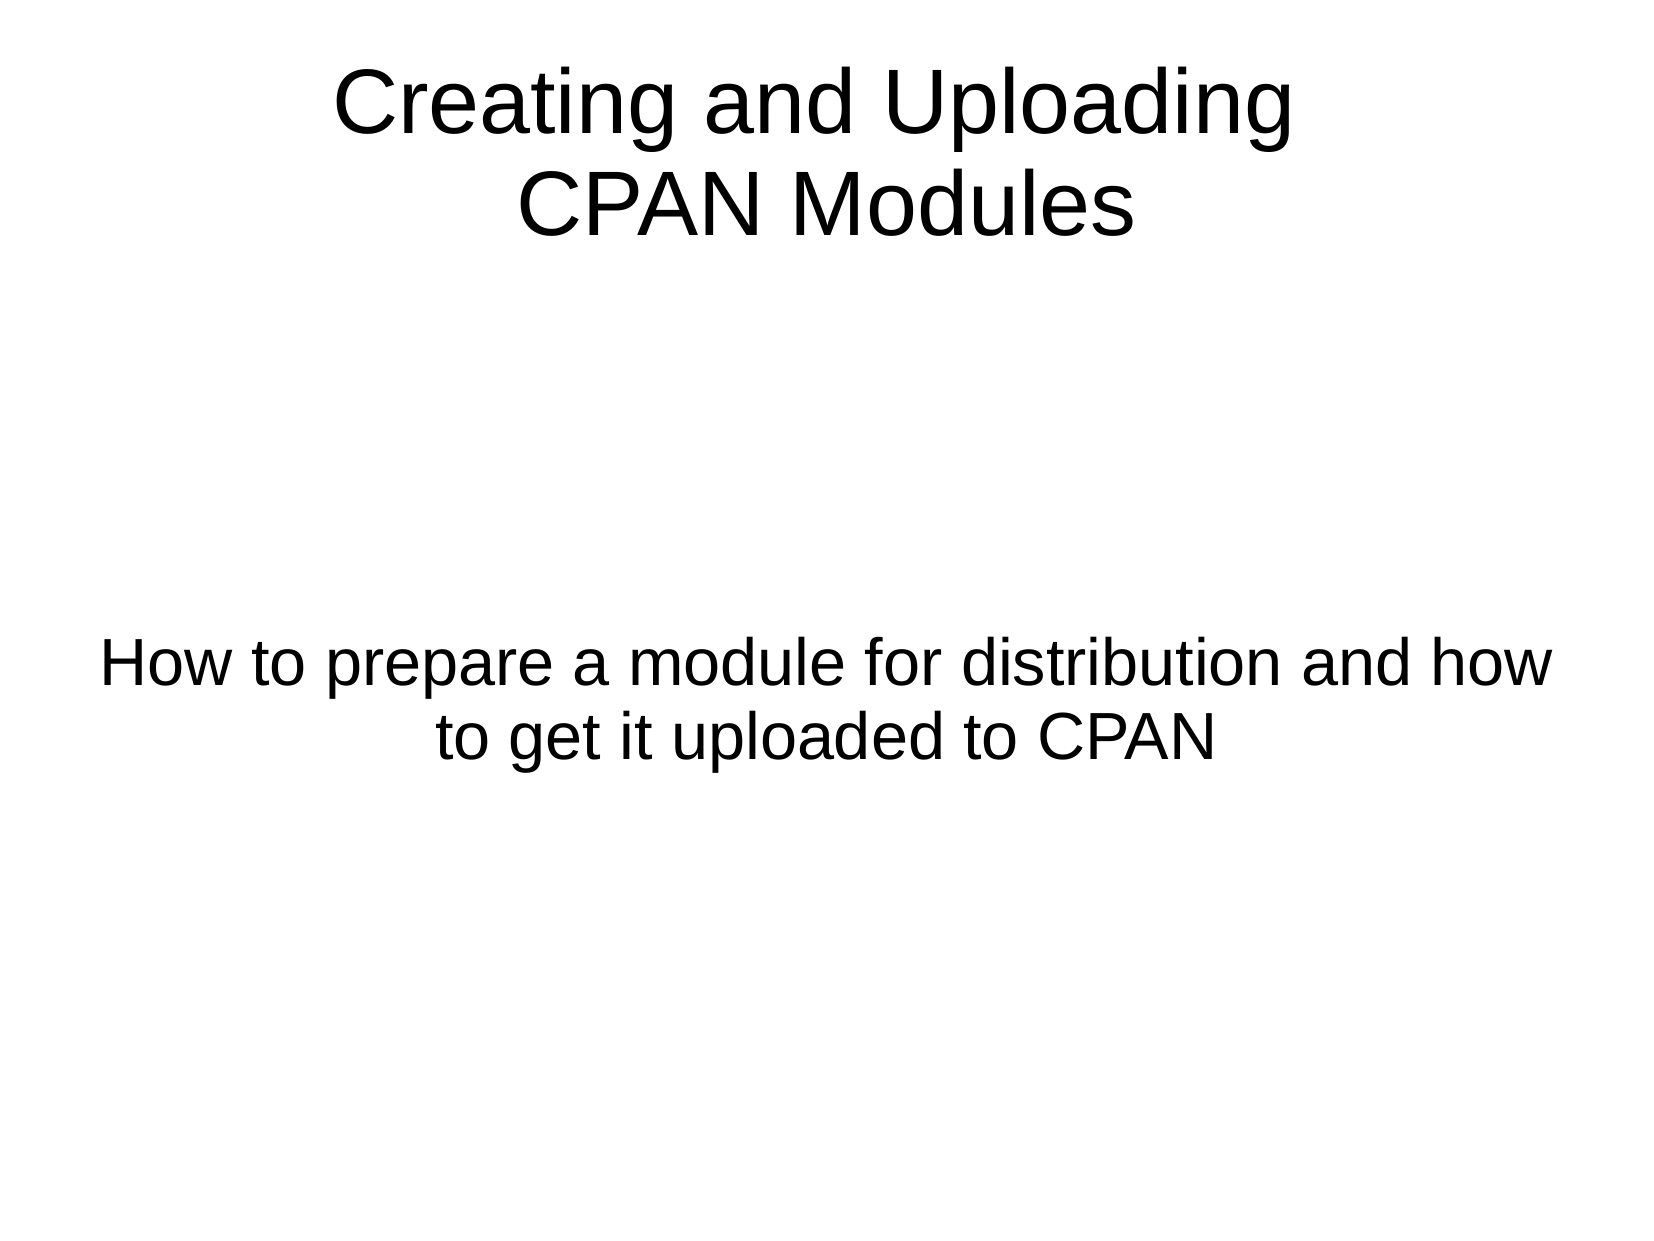

# Creating and Uploading CPAN Modules
How to prepare a module for distribution and how to get it uploaded to CPAN